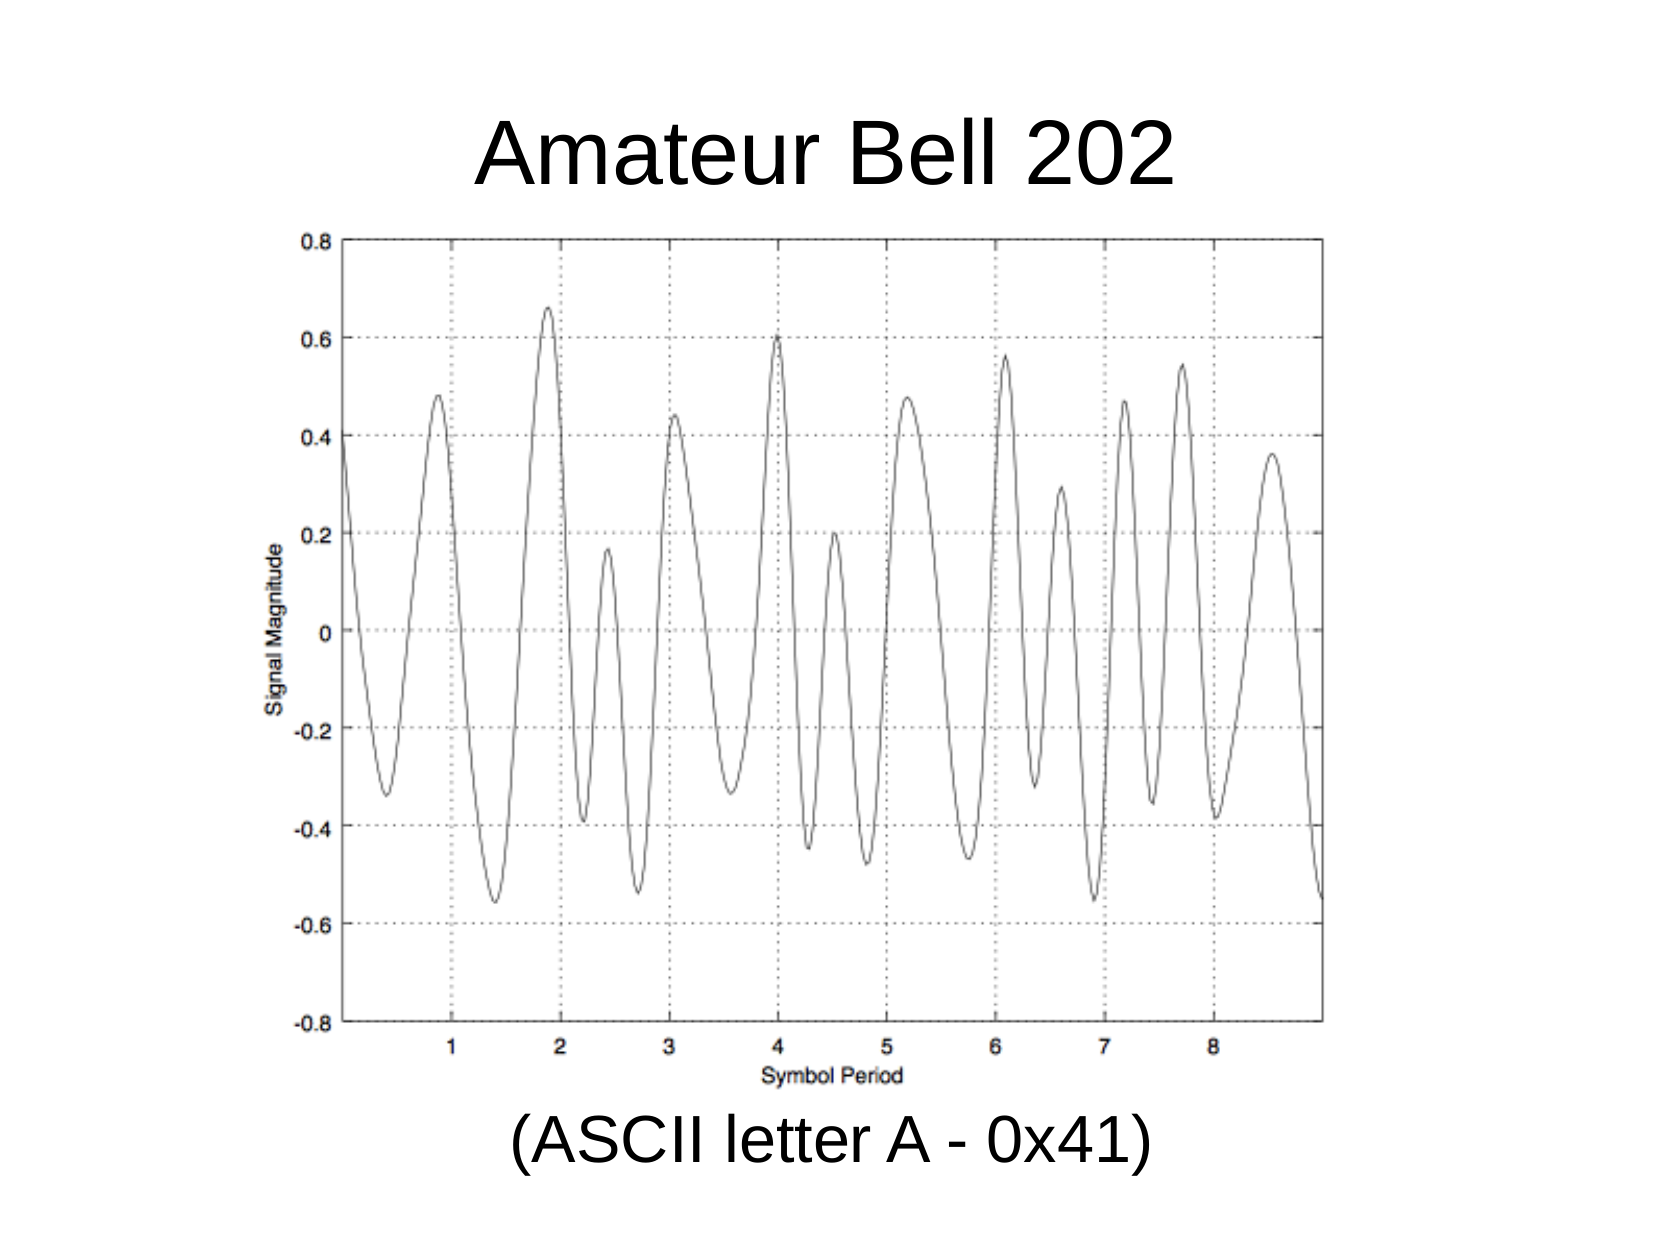

# Amateur Bell 202
(ASCII letter A - 0x41)